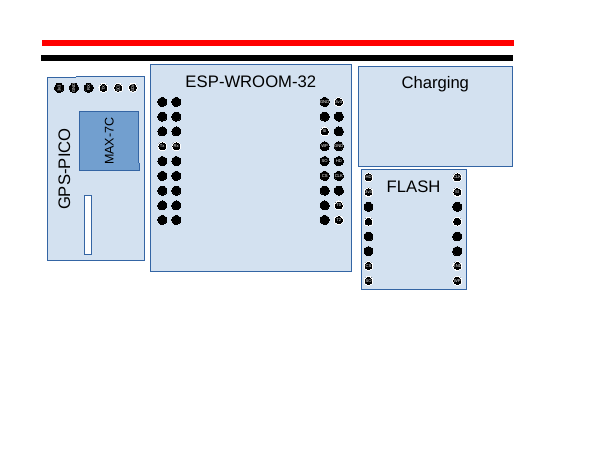

ESP-WROOM-32
GND
3v3
SI
Tx
Rx
WP
GND
SO
HD
CS
CLK
T0
T2
Charging
SCL
SDA
GND
TX
3v3
RX
MAX-7C
GPS-PICO
FLASH
HD
CLK
3v3
SI
CS
GND
SO
WP